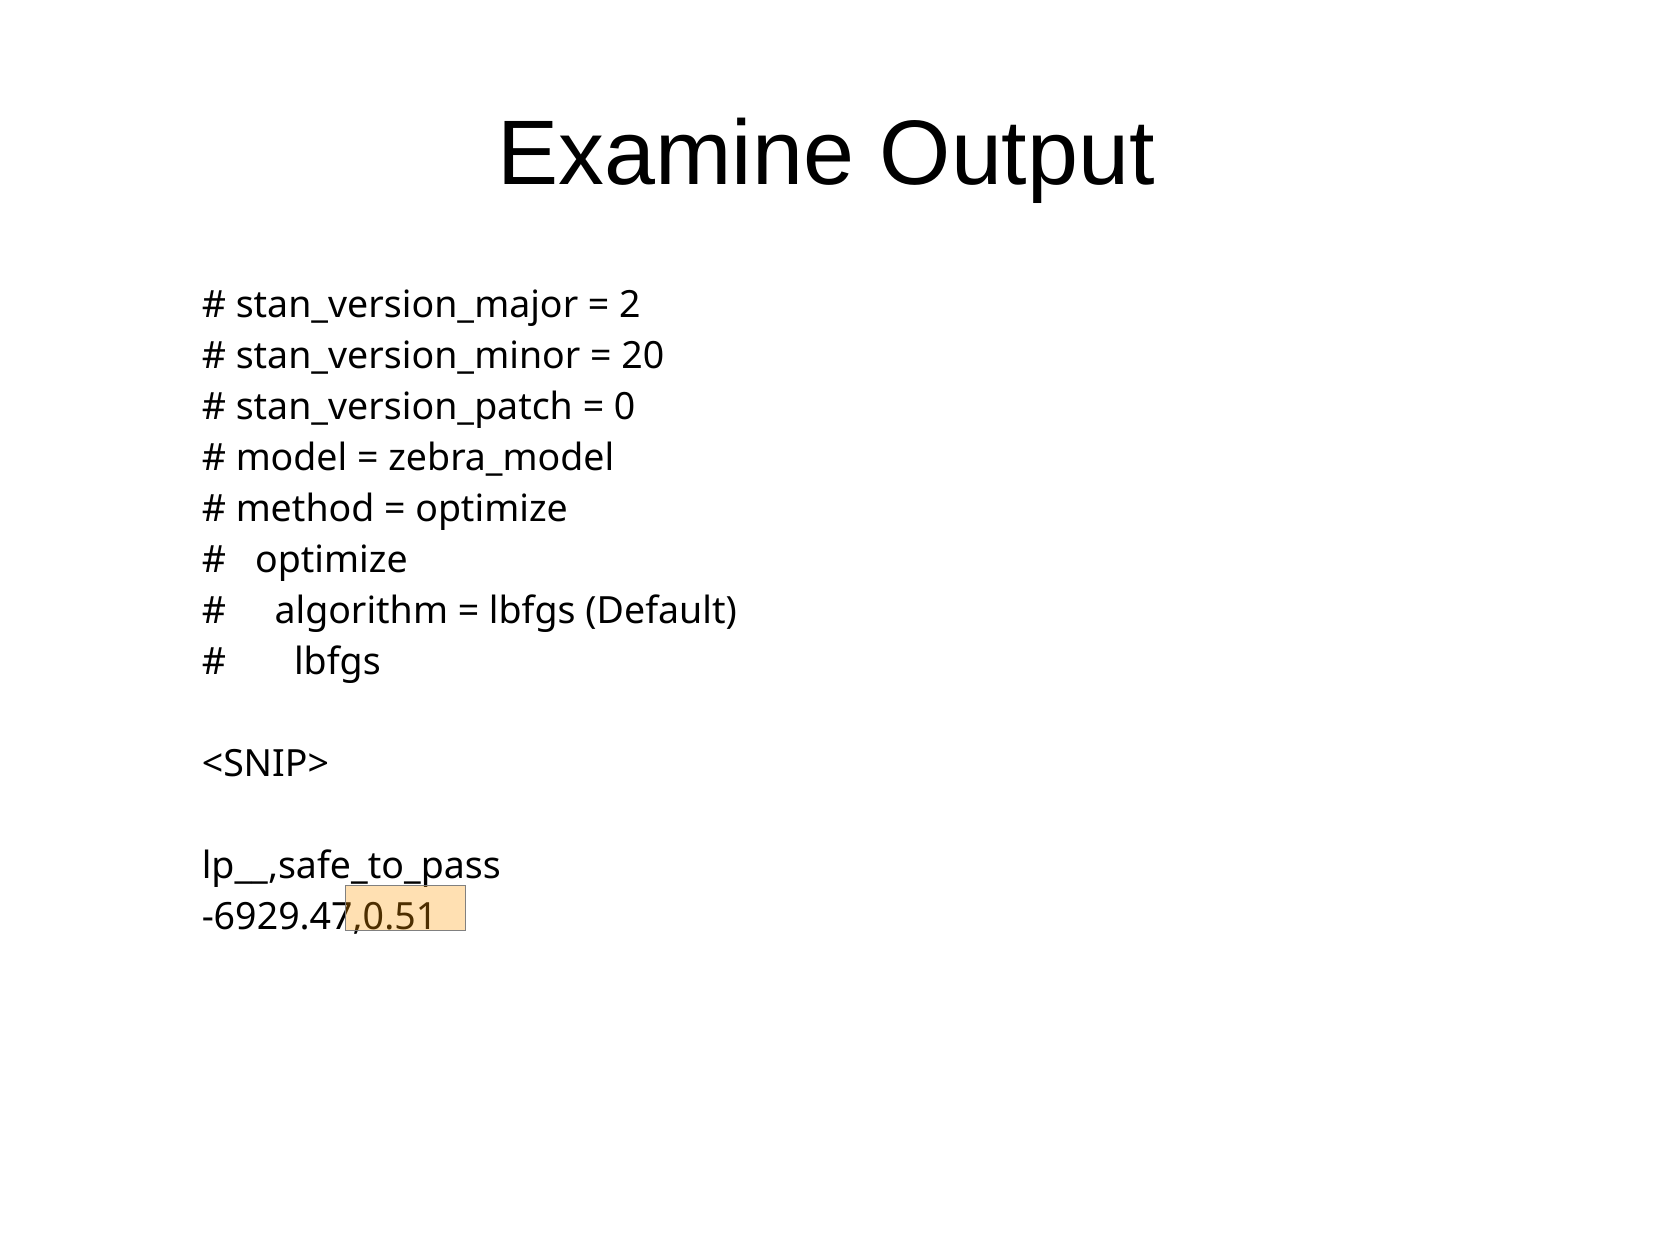

# Examine Output
# stan_version_major = 2
# stan_version_minor = 20
# stan_version_patch = 0
# model = zebra_model
# method = optimize
# optimize
# algorithm = lbfgs (Default)
# lbfgs
<SNIP>
lp__,safe_to_pass
-6929.47,0.51